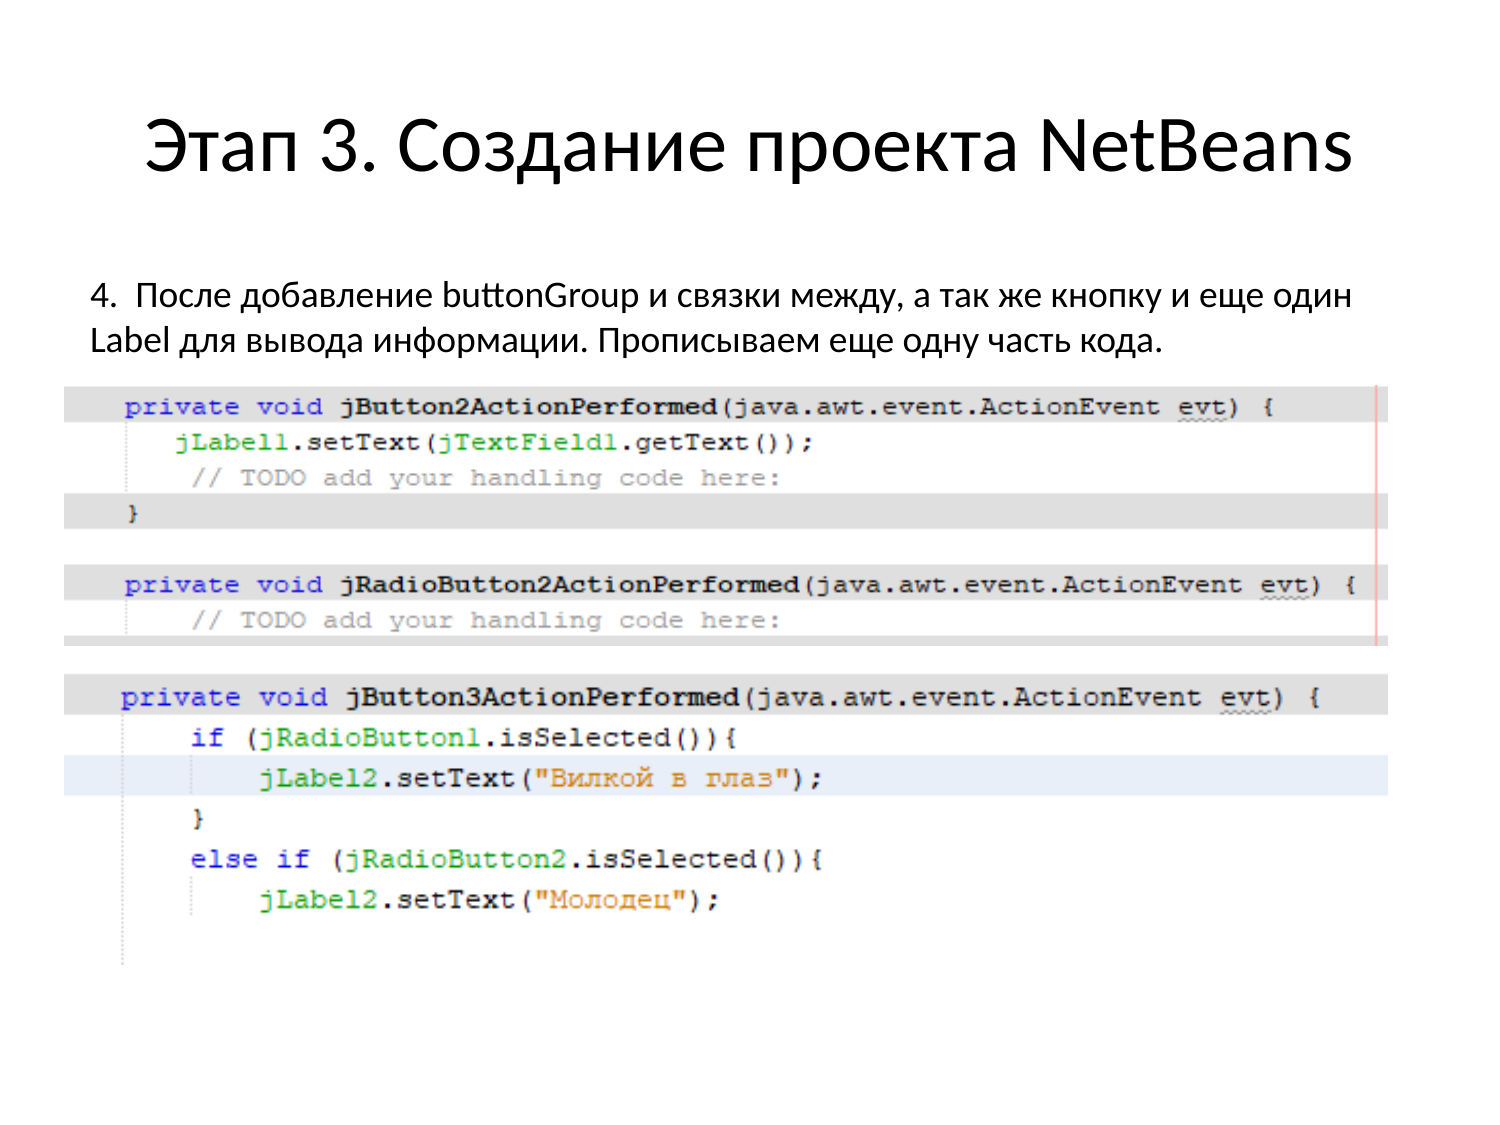

# Этап 3. Создание проекта NetBeans
4. После добавление buttonGroup и связки между, а так же кнопку и еще один Label для вывода информации. Прописываем еще одну часть кода.